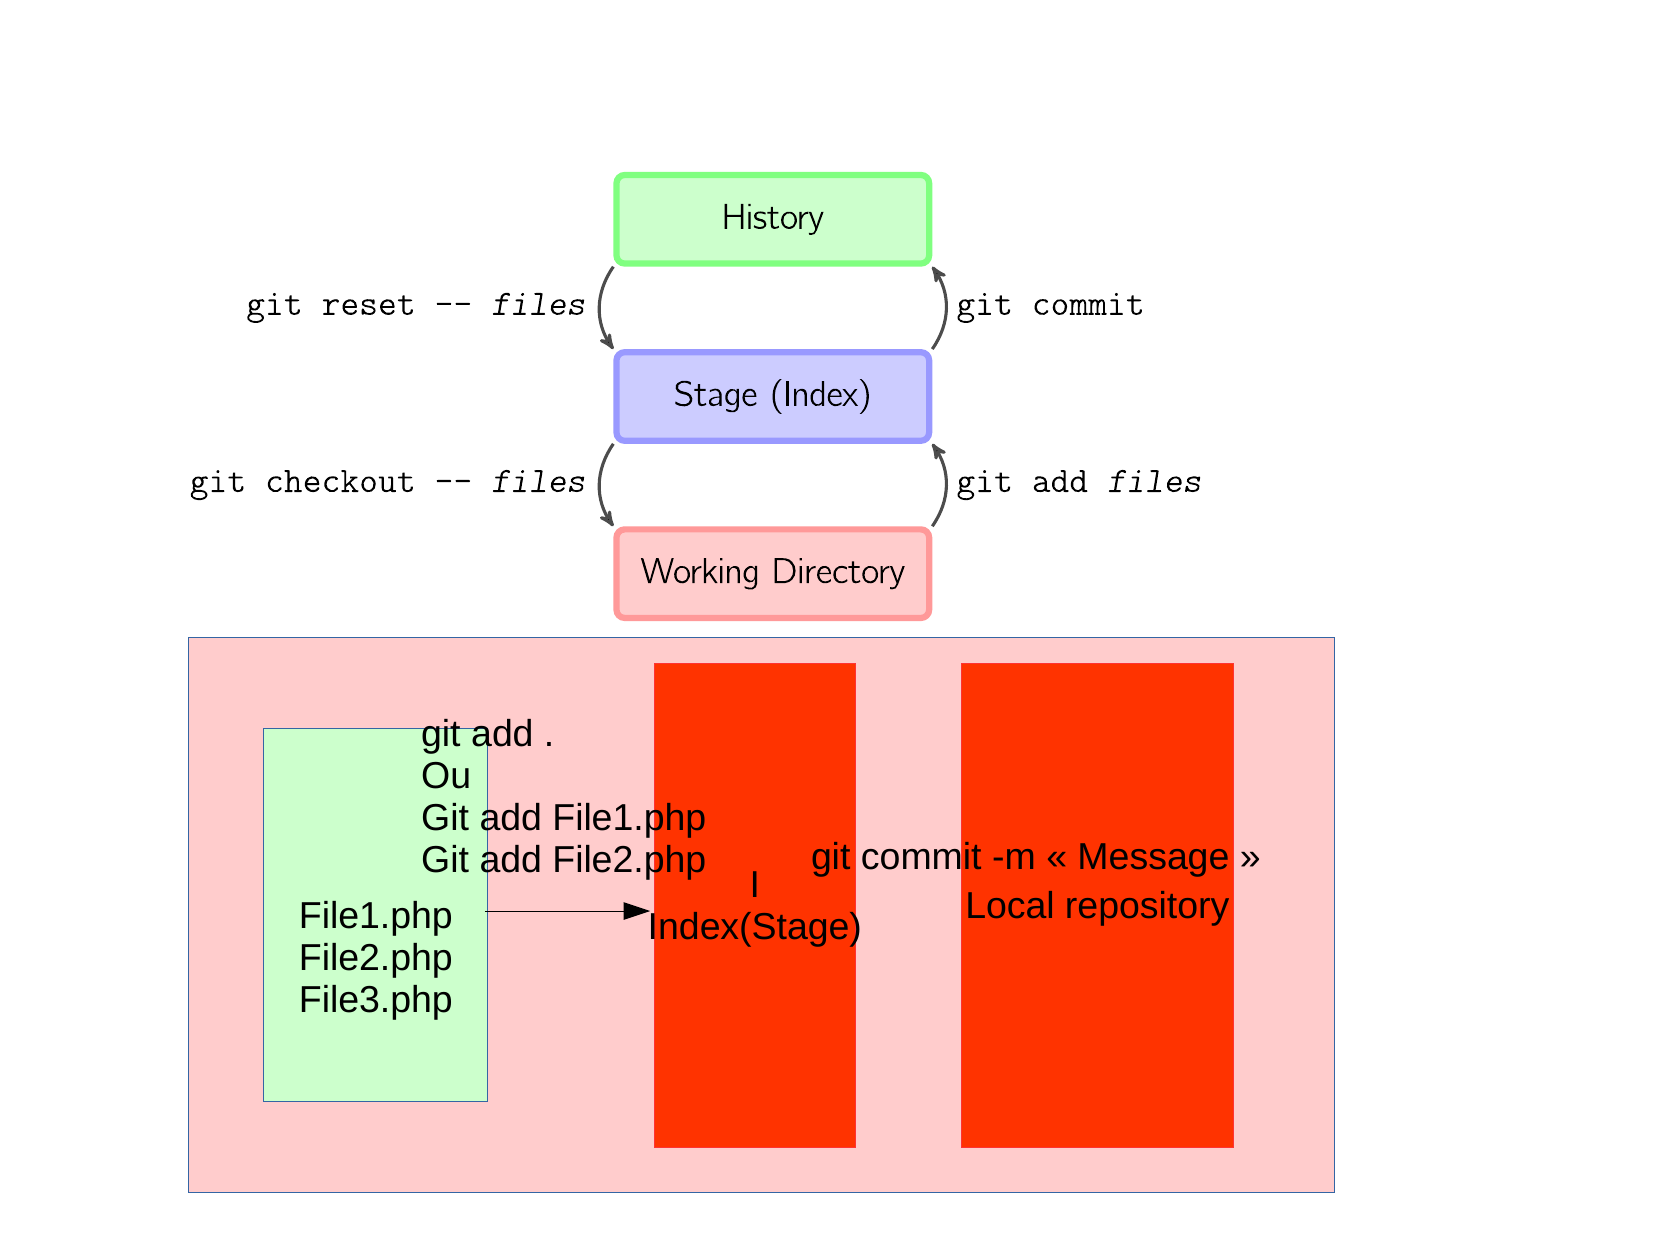

I
Index(Stage)
Local repository
git add .
Ou
Git add File1.php
Git add File2.php
File1.php
File2.php
File3.php
git commit -m « Message »